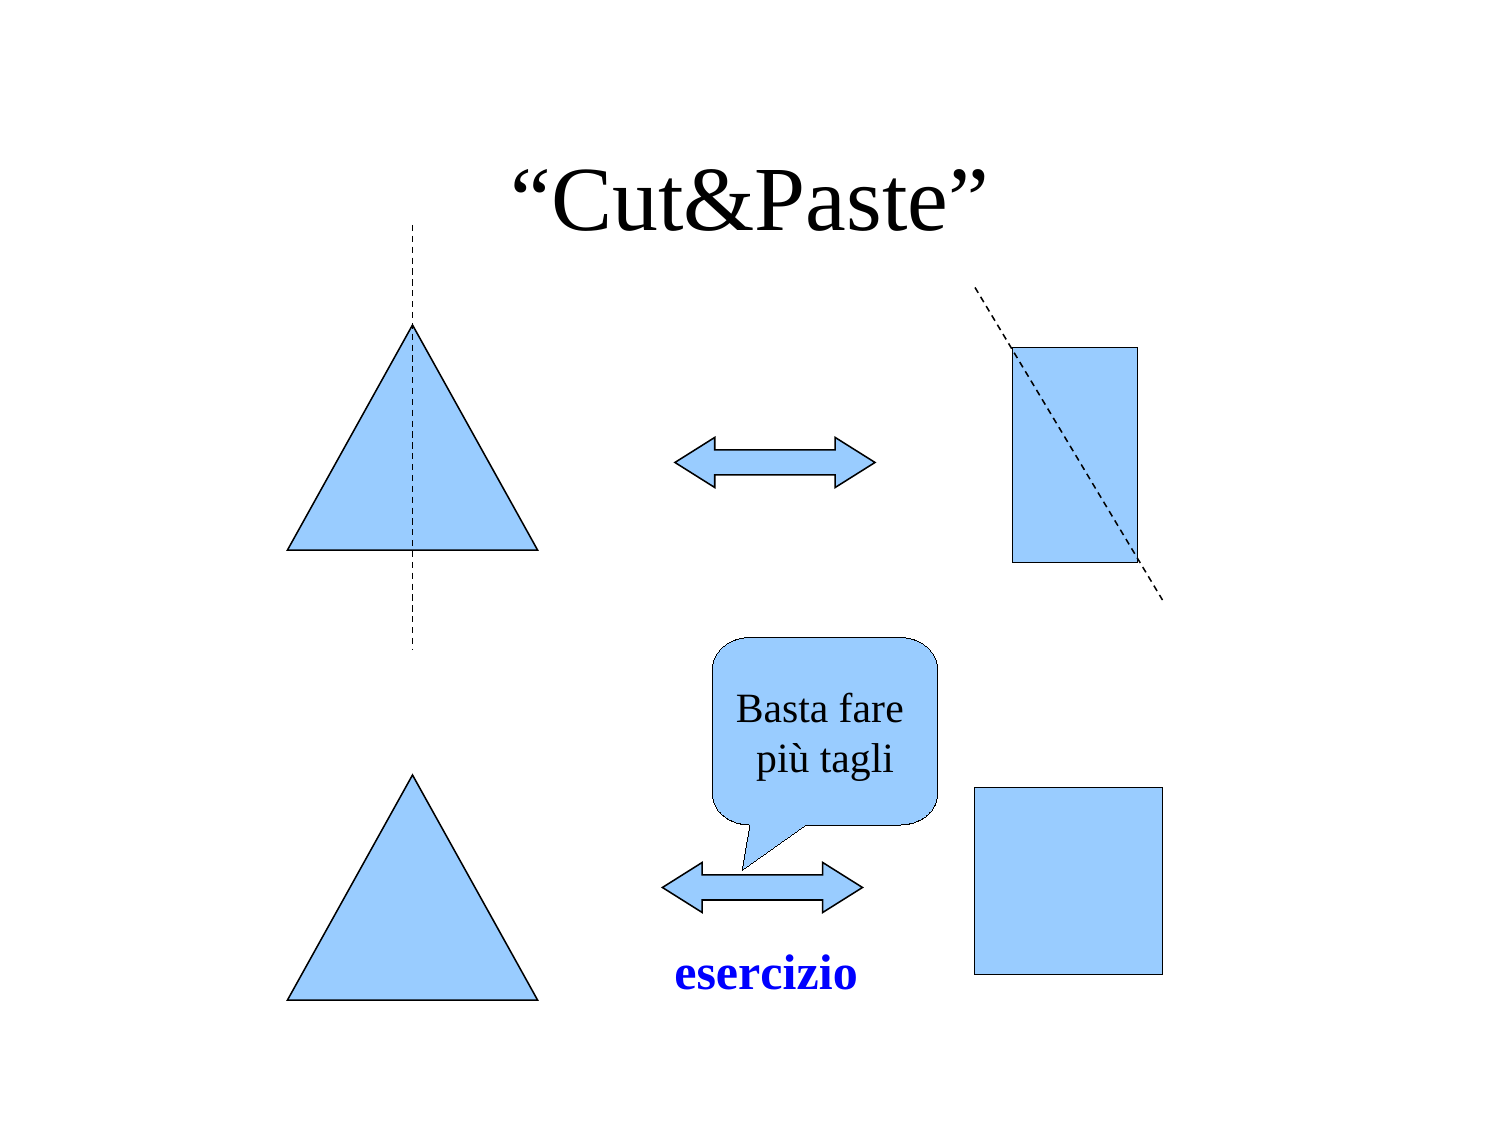

# “Cut&Paste”
Basta fare
più tagli
esercizio